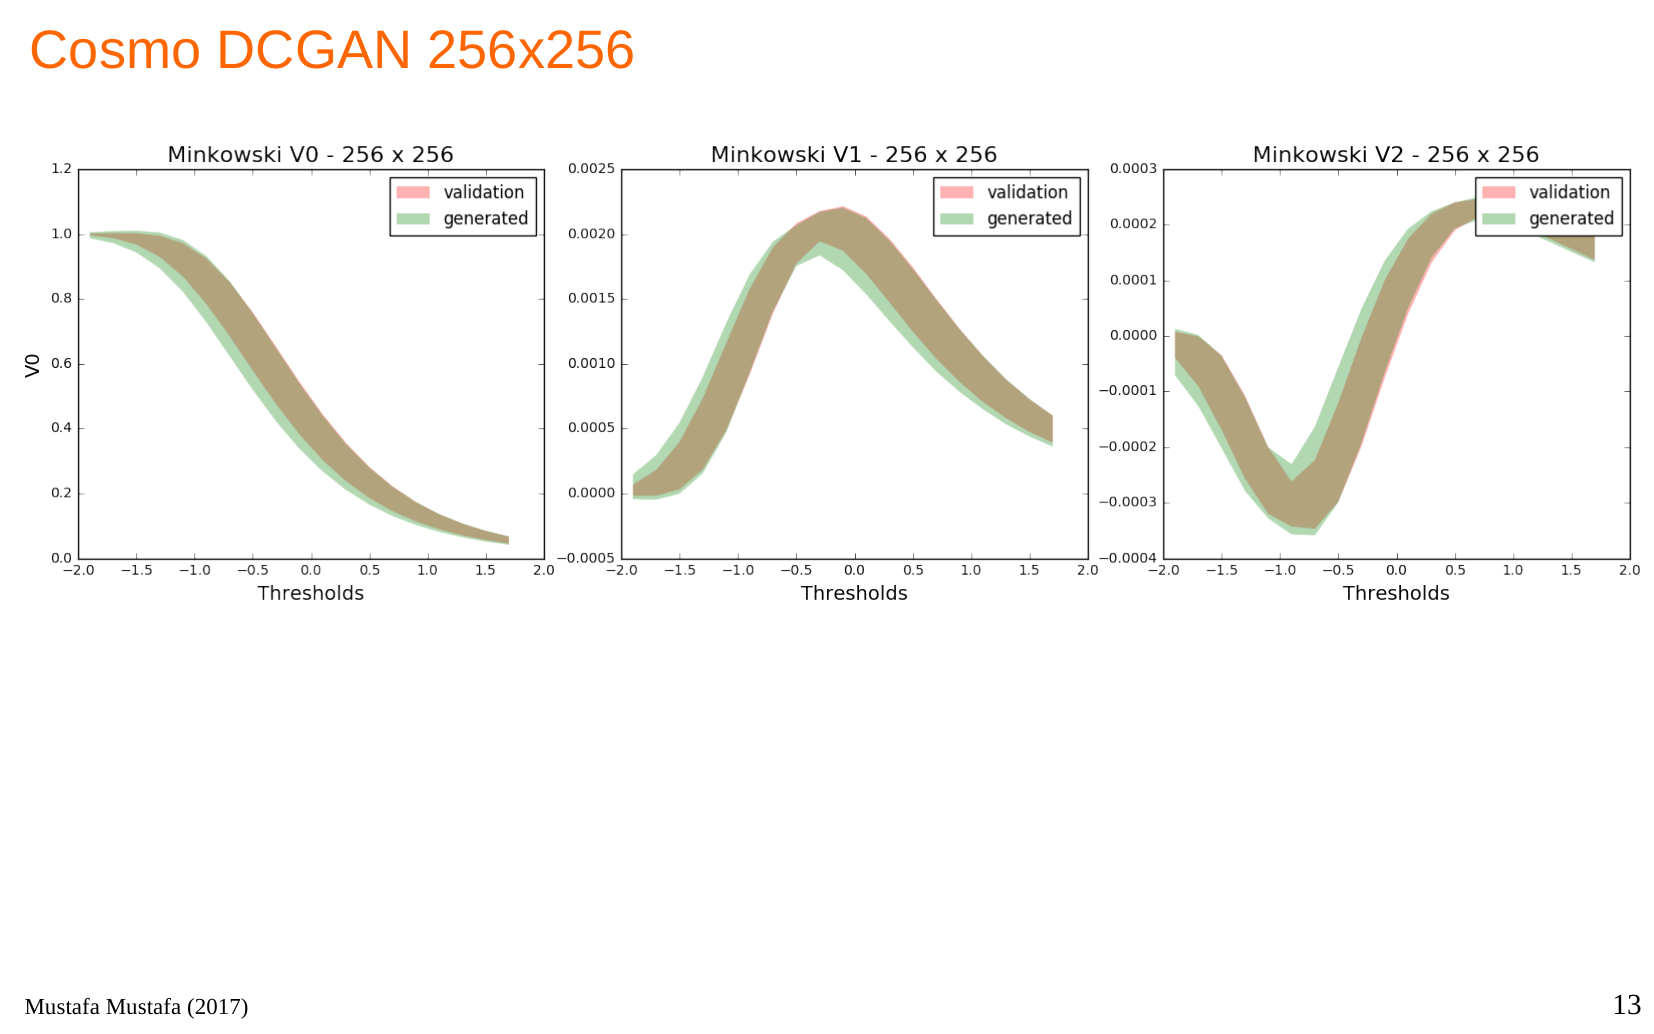

# Cosmo DCGAN 256x256
13
Mustafa Mustafa (2017)